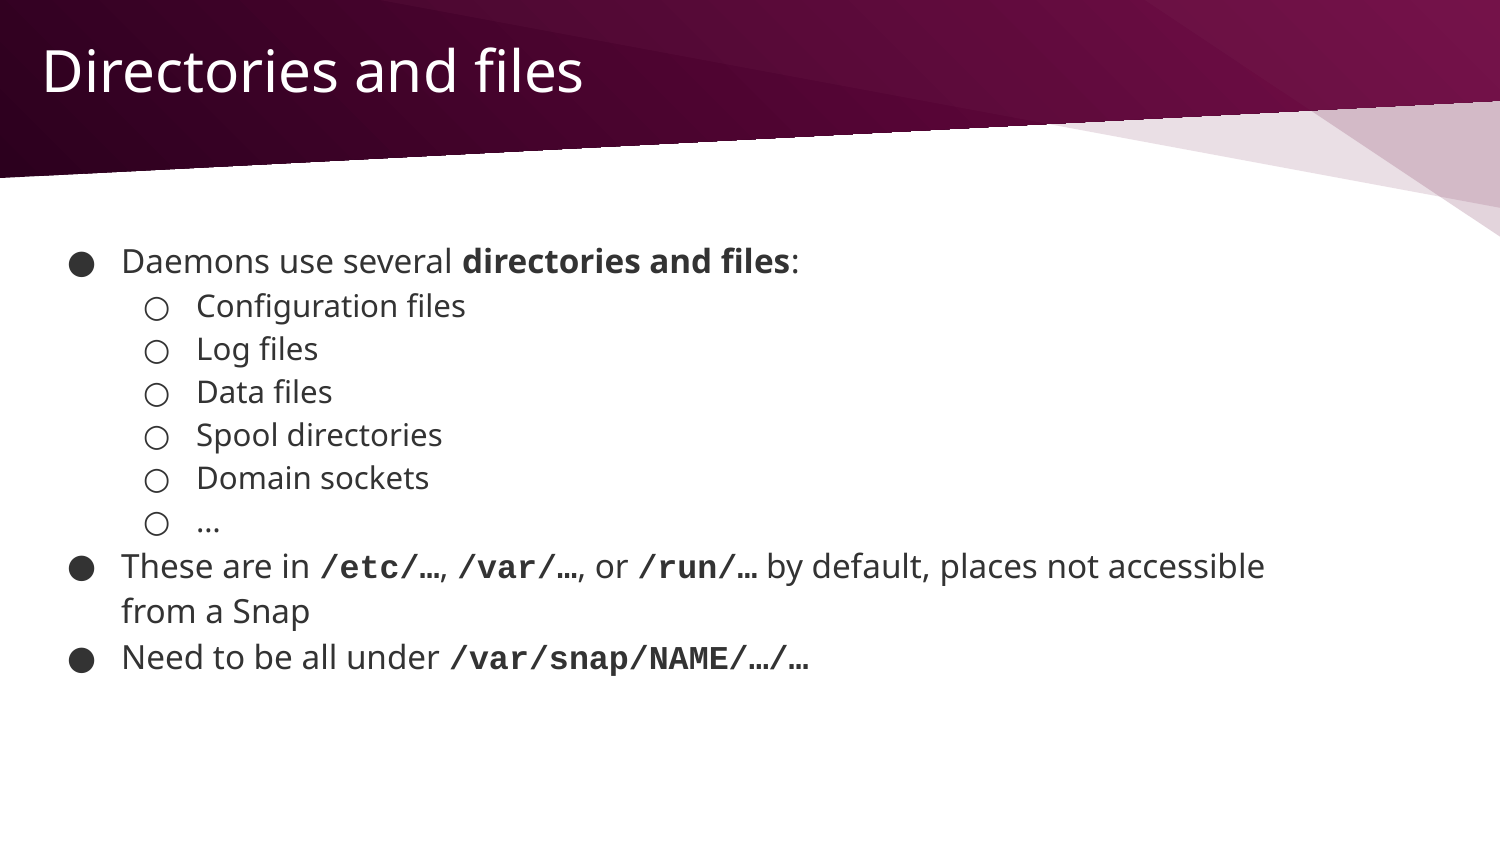

# Directories and files
Daemons use several directories and files:
Configuration files
Log files
Data files
Spool directories
Domain sockets
…
These are in /etc/…, /var/…, or /run/… by default, places not accessible from a Snap
Need to be all under /var/snap/NAME/…/…